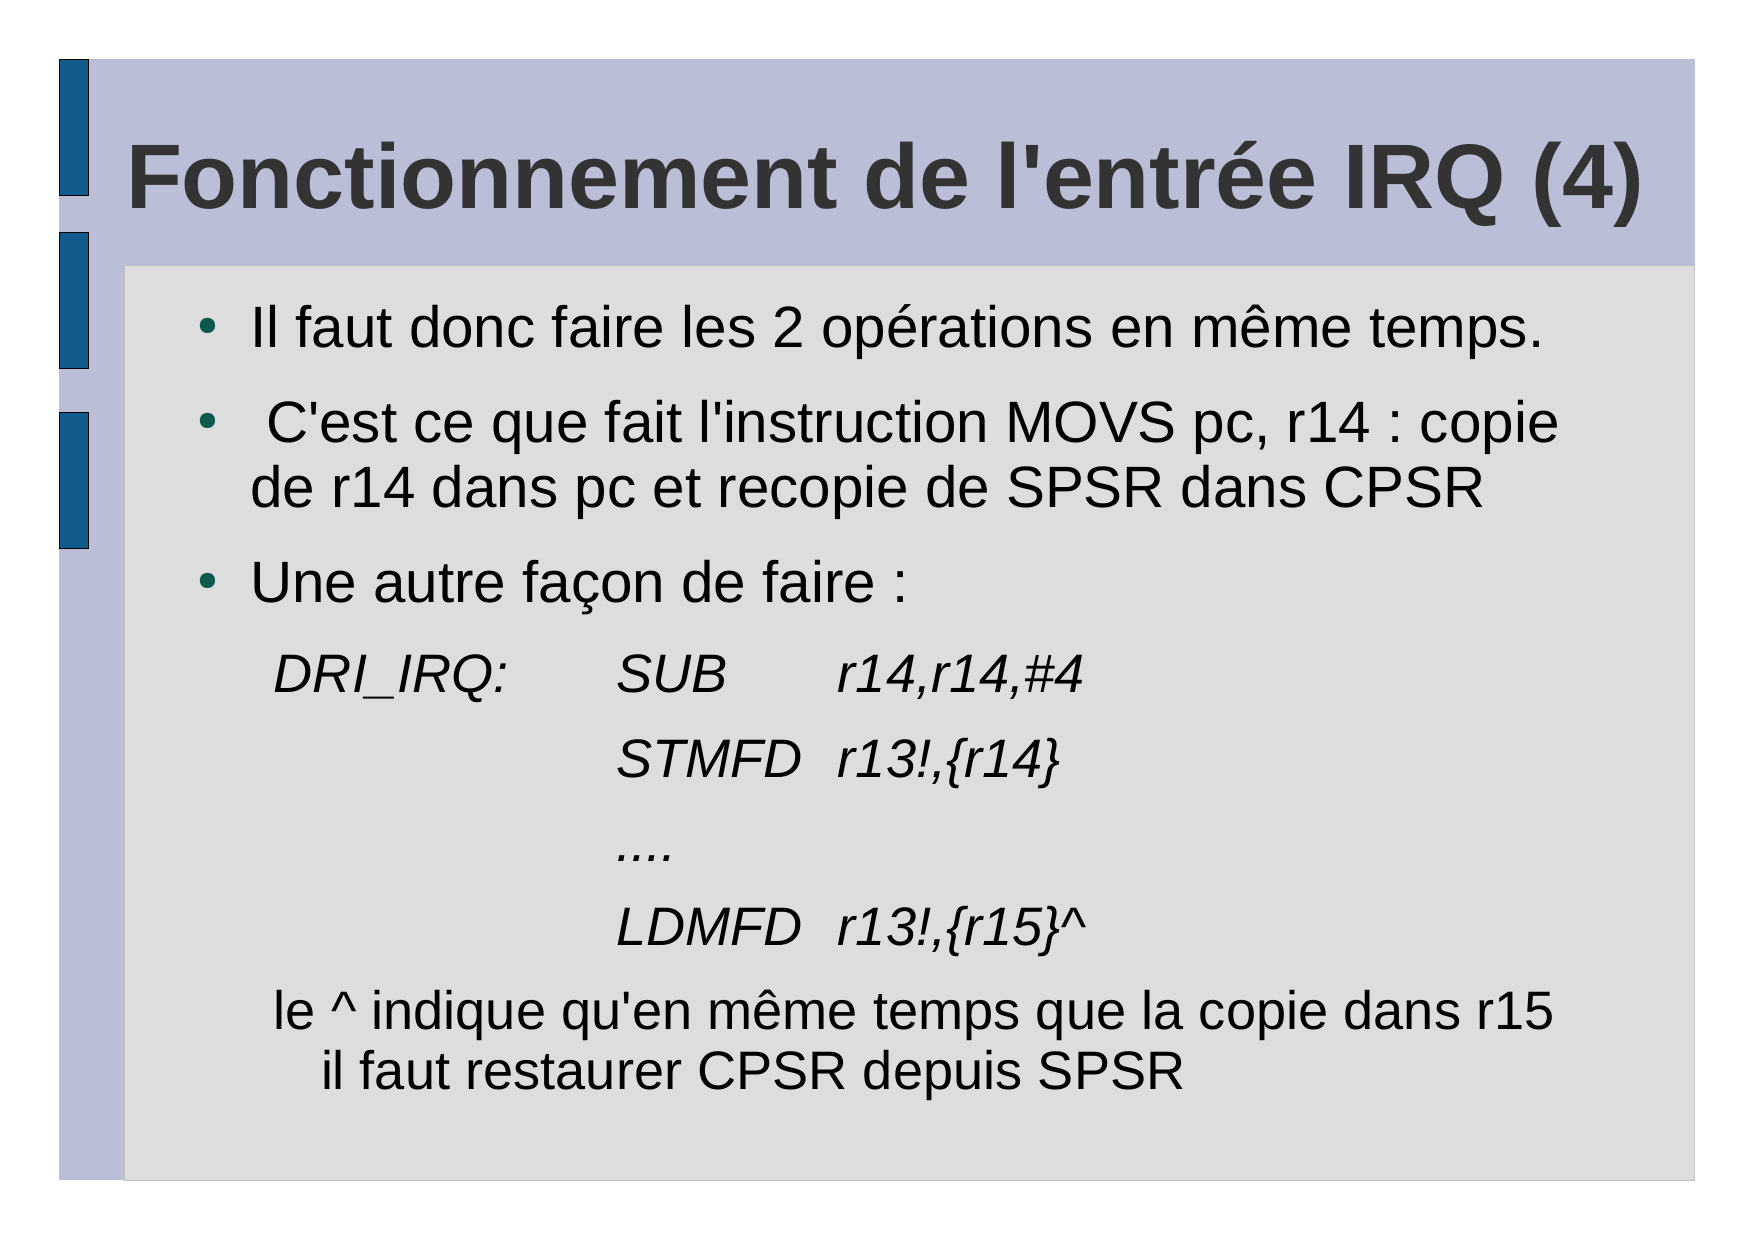

# Fonctionnement de l'entrée IRQ (4)
Il faut donc faire les 2 opérations en même temps.
 C'est ce que fait l'instruction MOVS pc, r14 : copie de r14 dans pc et recopie de SPSR dans CPSR
Une autre façon de faire :
DRI_IRQ:		SUB		r14,r14,#4
 				STMFD	r13!,{r14}
 				....
 				LDMFD	r13!,{r15}^
le ^ indique qu'en même temps que la copie dans r15 il faut restaurer CPSR depuis SPSR